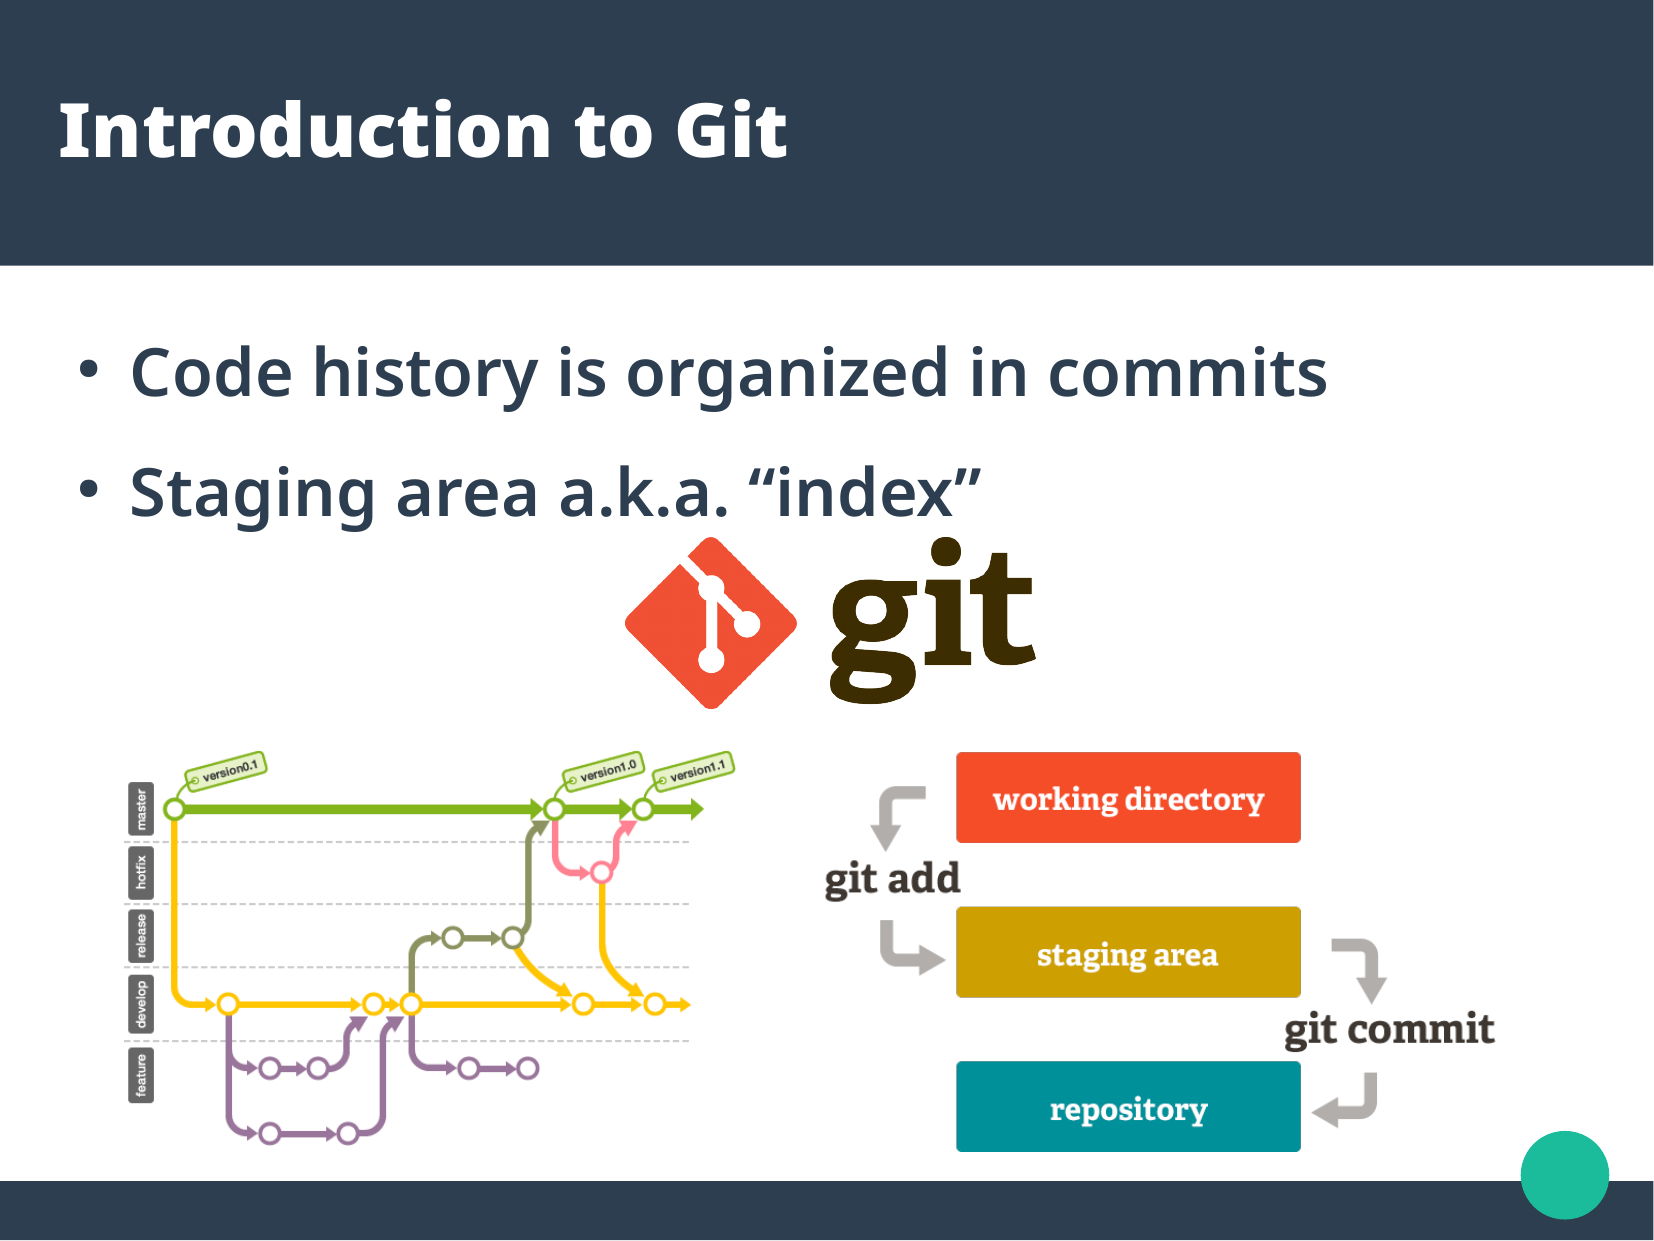

# Introduction to Git
Code history is organized in commits
Staging area a.k.a. “index”